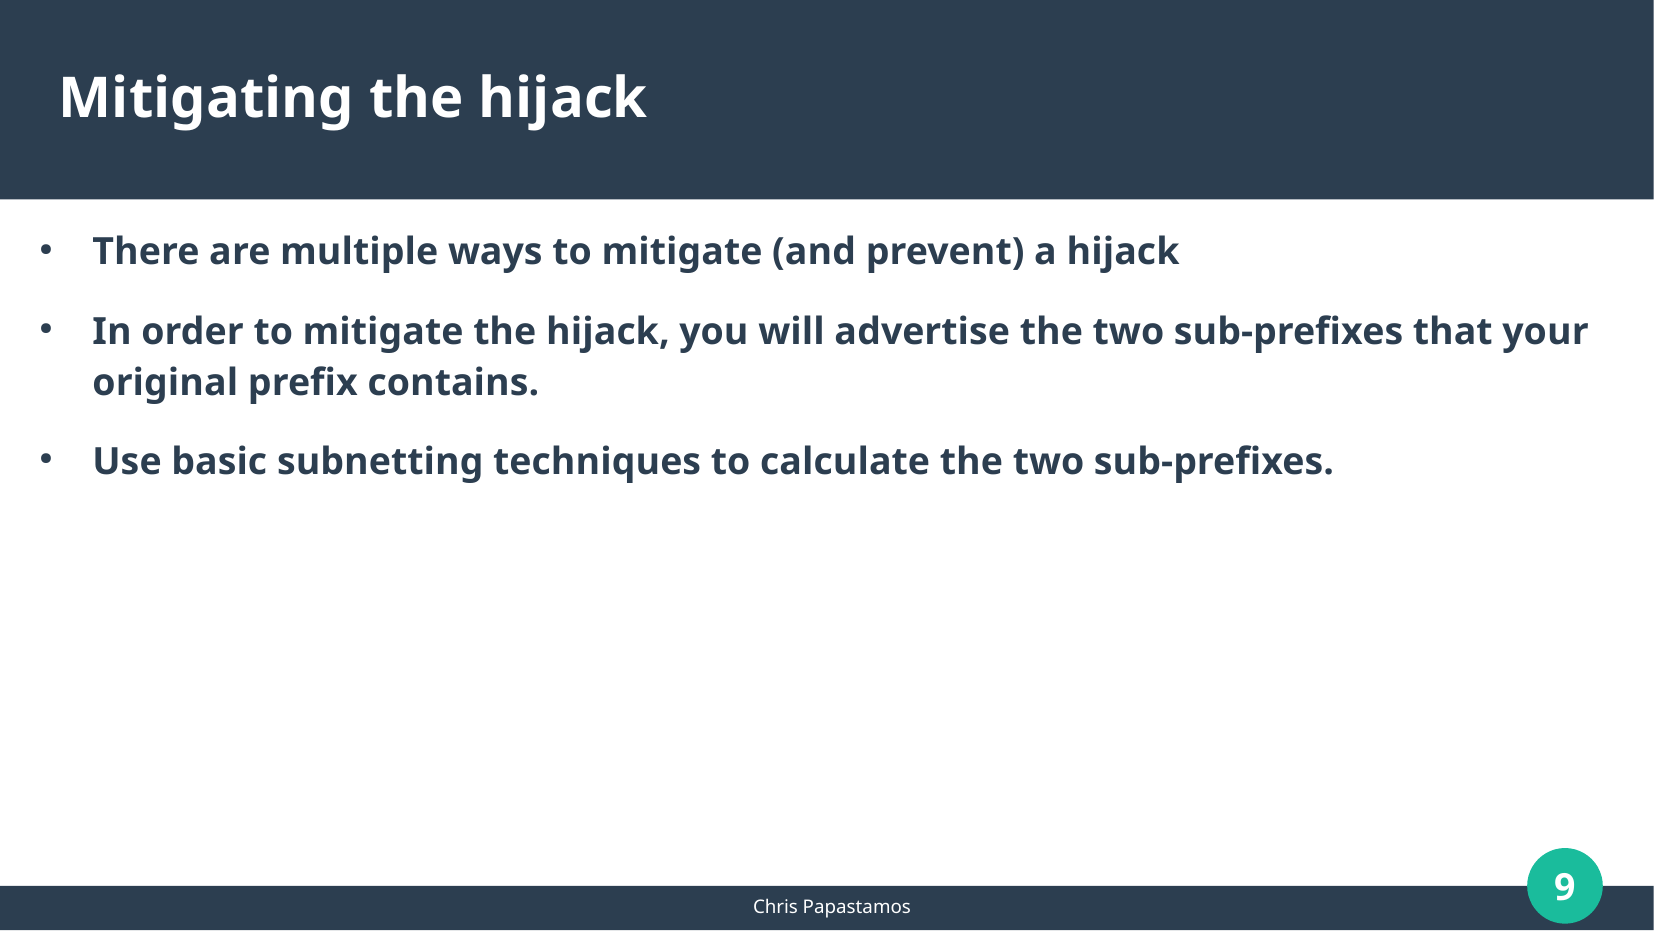

# Mitigating the hijack
There are multiple ways to mitigate (and prevent) a hijack
In order to mitigate the hijack, you will advertise the two sub-prefixes that your original prefix contains.
Use basic subnetting techniques to calculate the two sub-prefixes.
Chris Papastamos